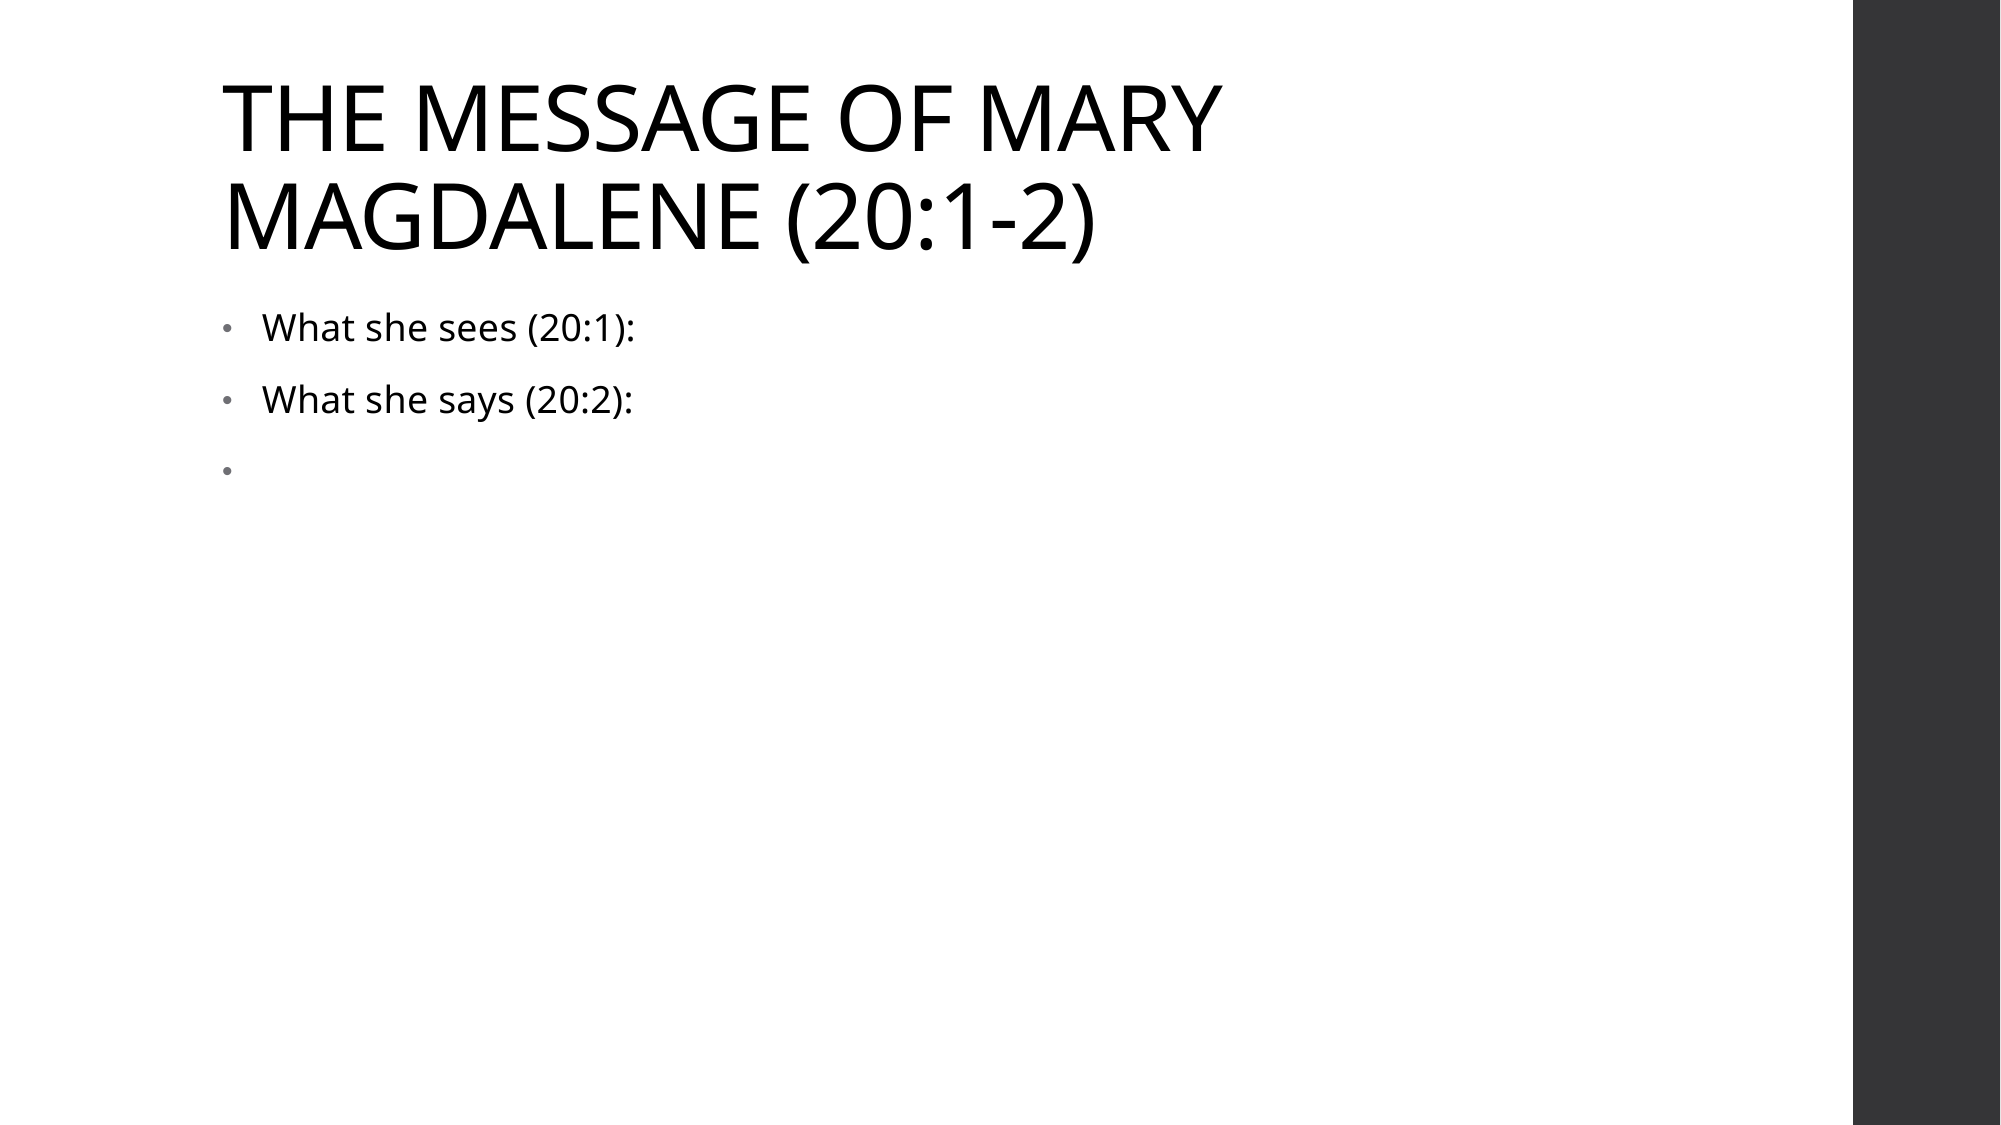

# THE MESSAGE OF MARY MAGDALENE (20:1-2)
 What she sees (20:1):
 What she says (20:2):